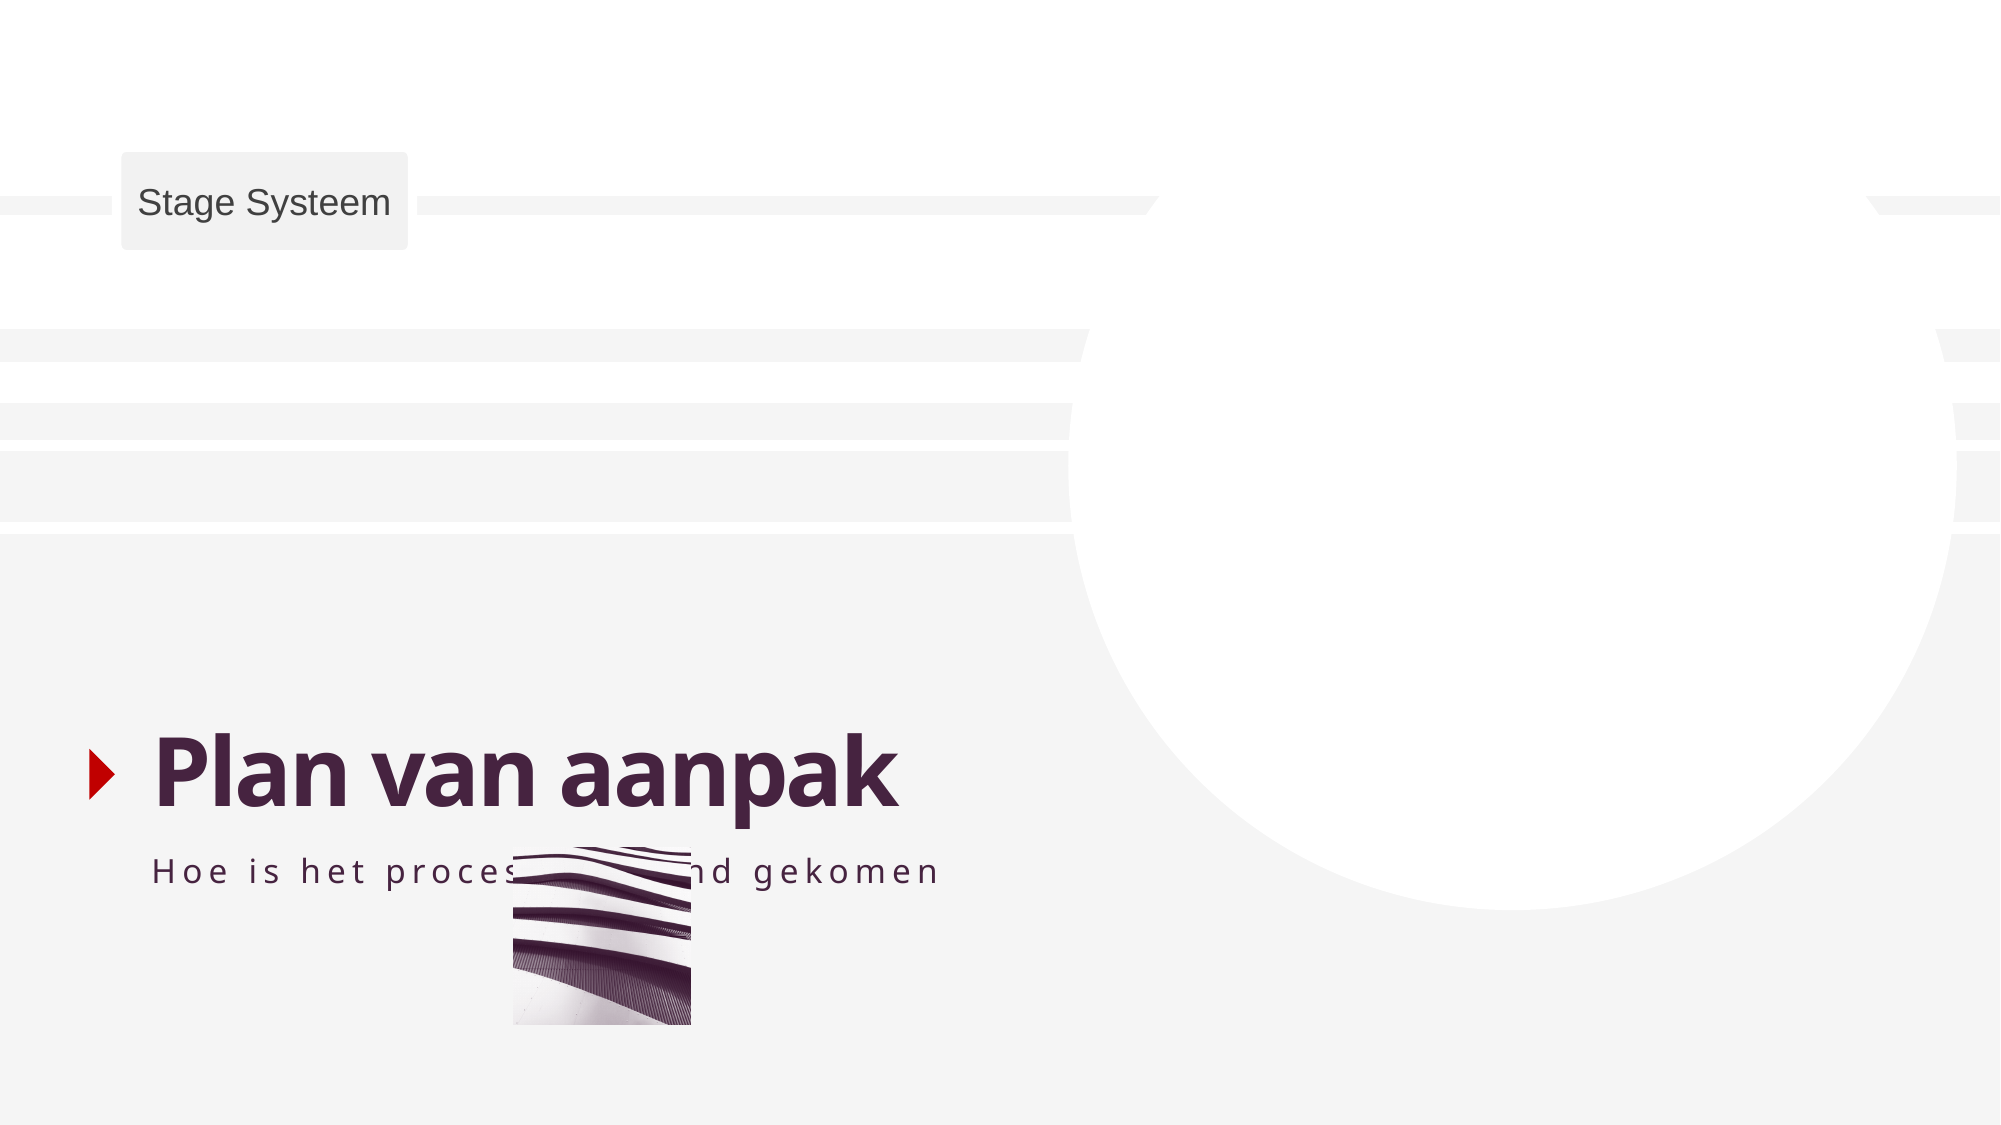

Stage Systeem
# Plan van aanpak
Hoe is het proces tot stand gekomen